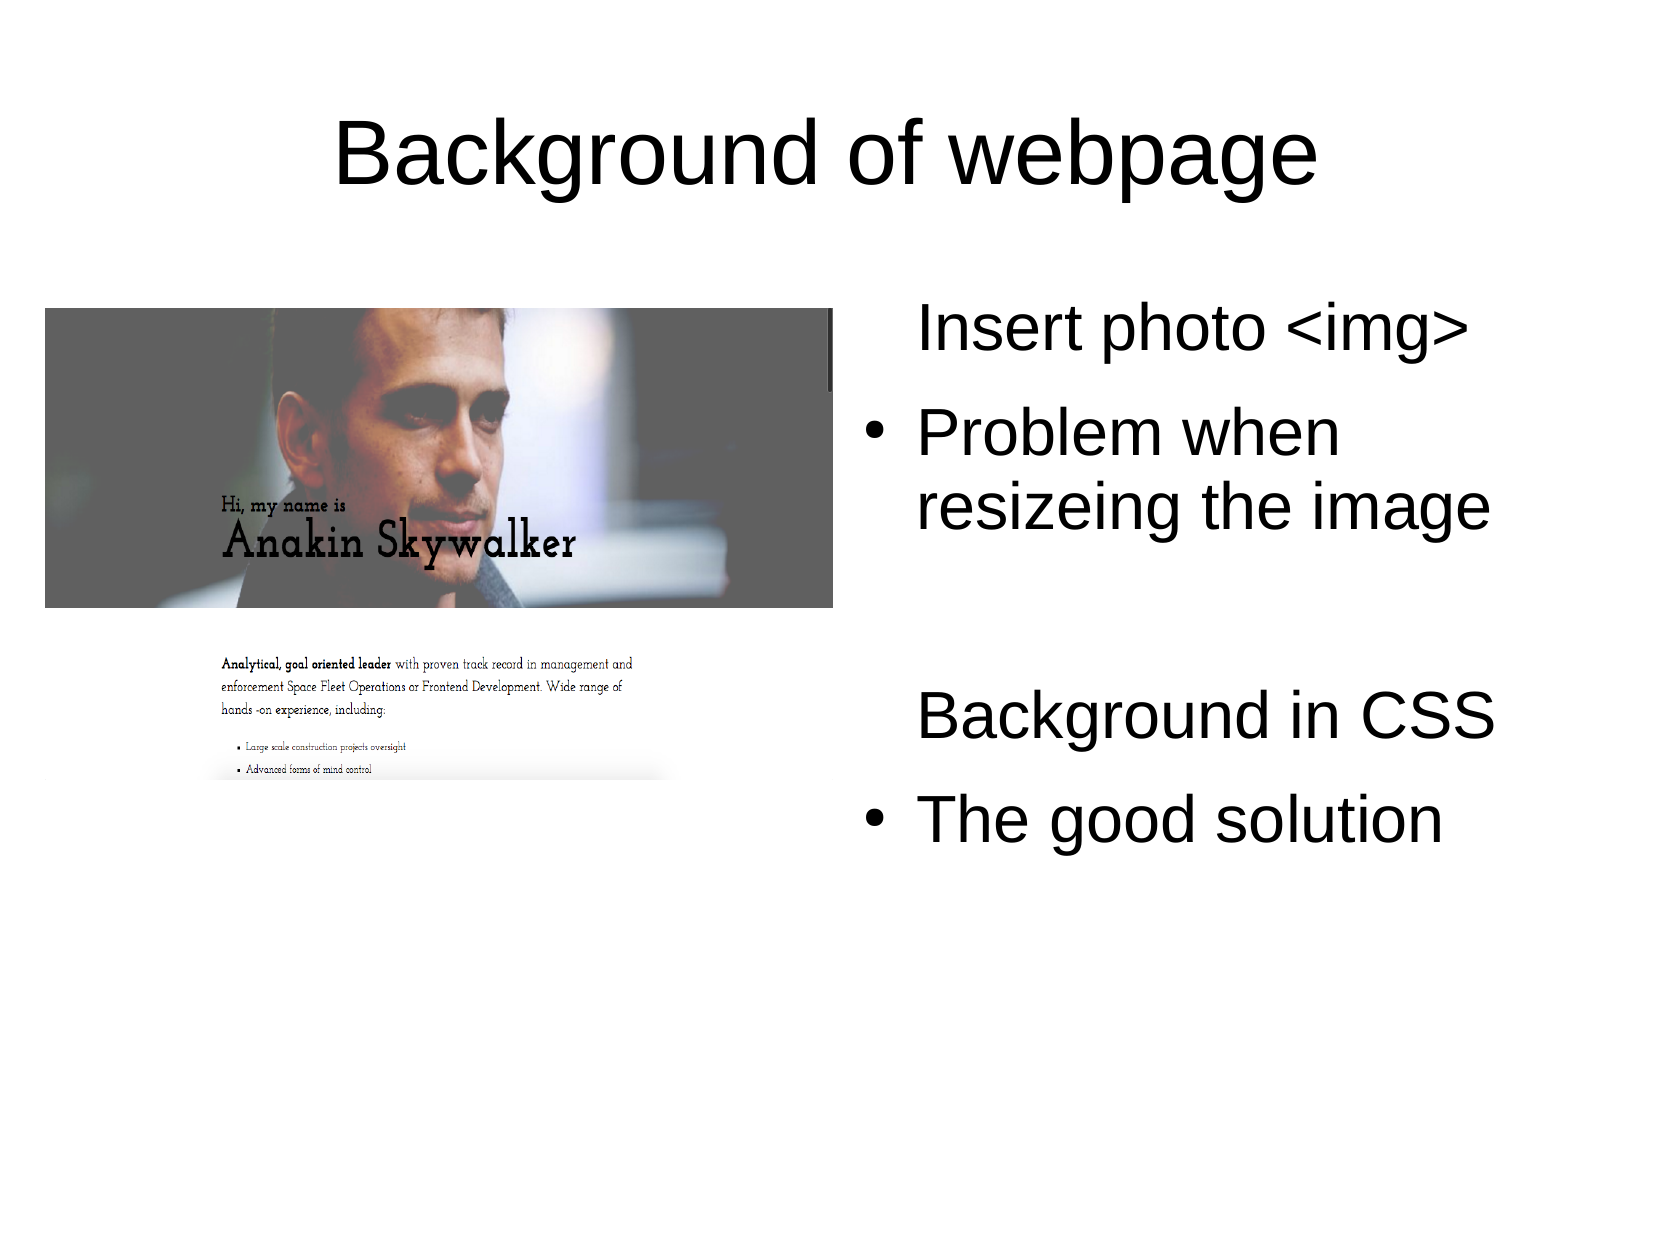

# Background of webpage
Insert photo <img>
Problem when resizeing the image
Background in CSS
The good solution